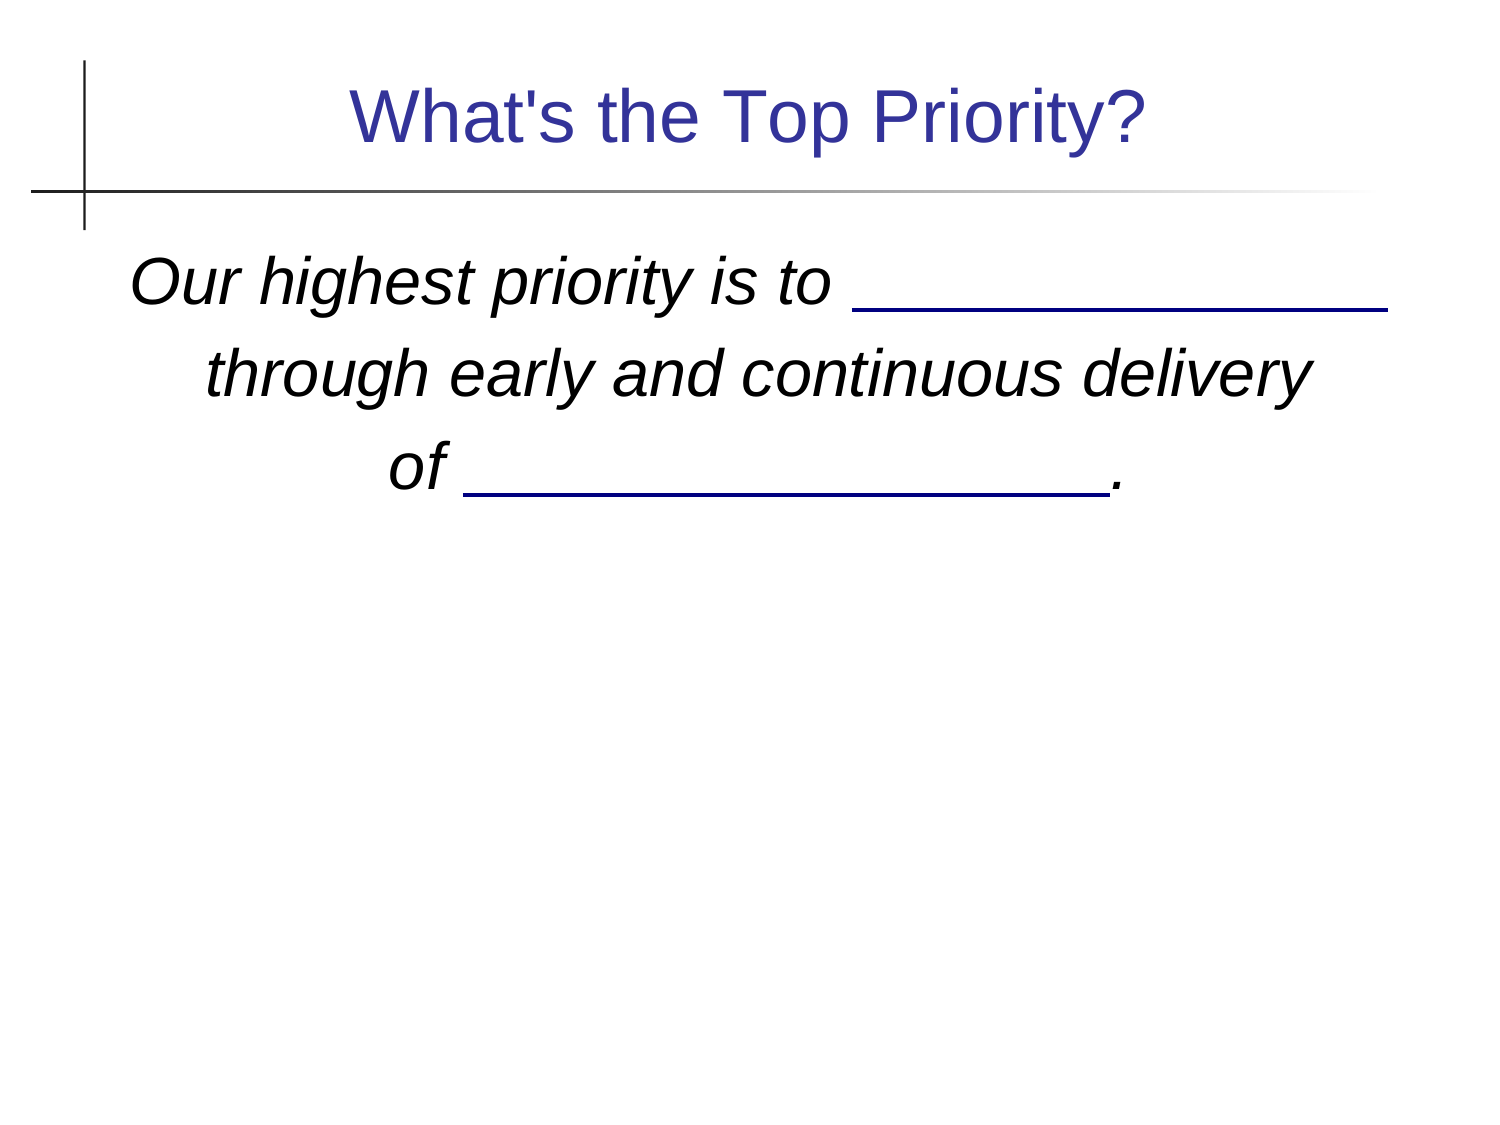

# What's the Top Priority?
Our highest priority is to
 through early and continuous delivery
of .